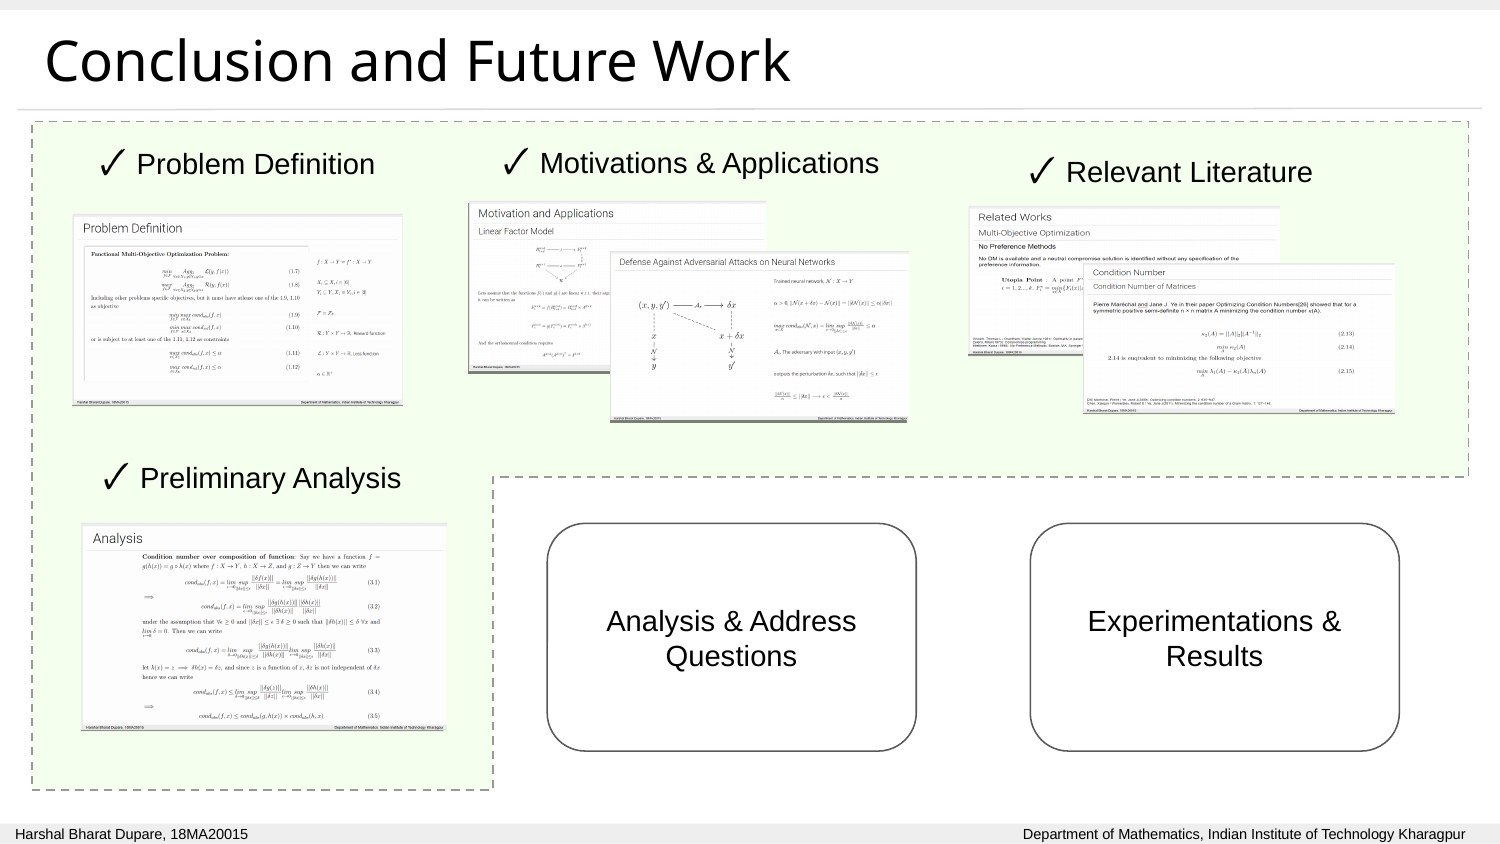

Conclusion and Future Work
🗸 Motivations & Applications
🗸 Problem Definition
🗸 Relevant Literature
🗸 Preliminary Analysis
Analysis & Address Questions
Experimentations & Results
Harshal Bharat Dupare, 18MA20015 Department of Mathematics, Indian Institute of Technology Kharagpur